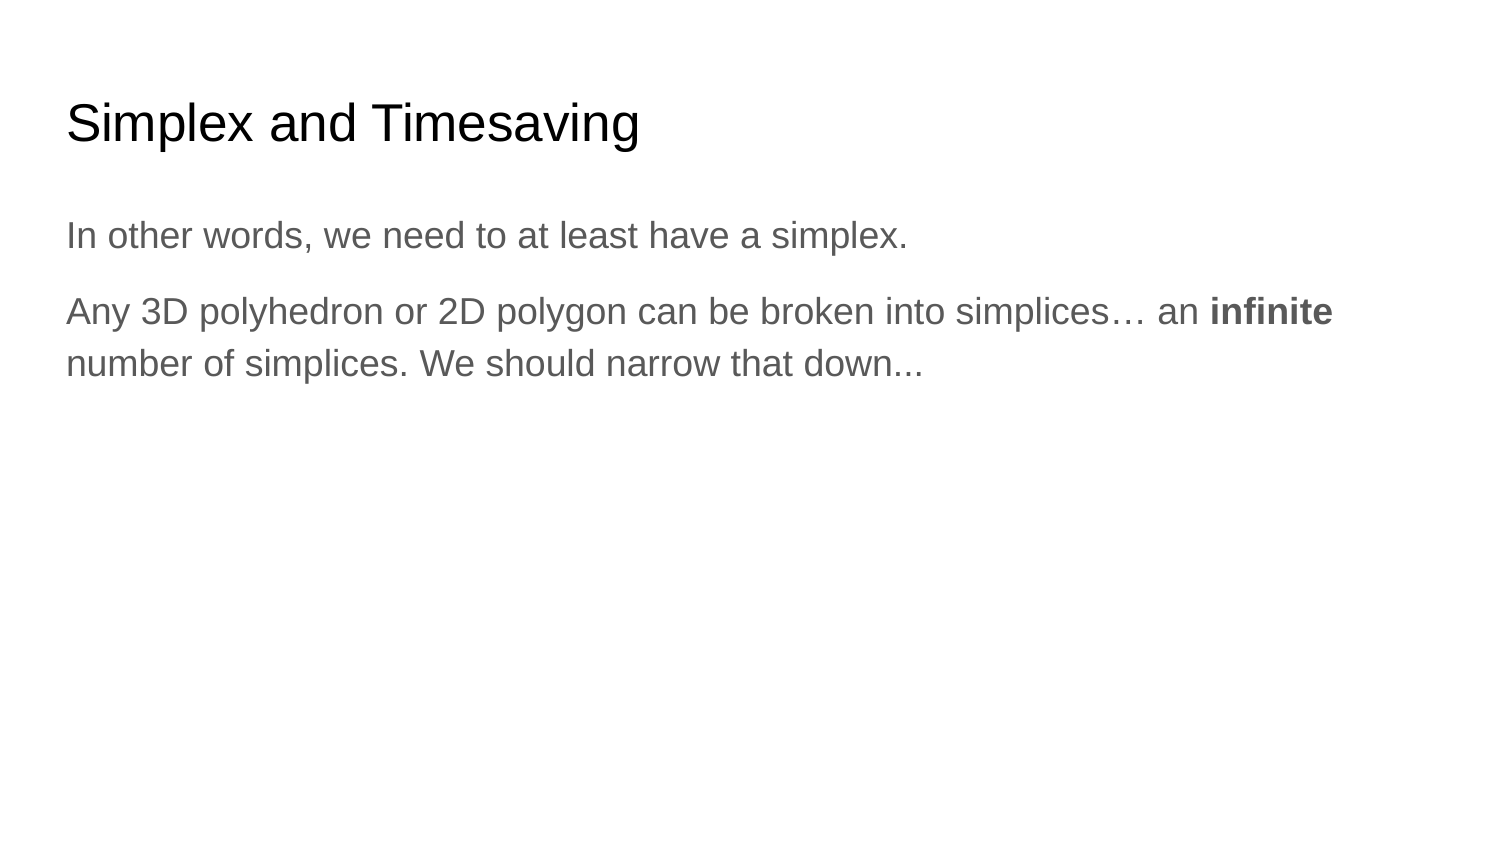

# Simplex and Timesaving
In other words, we need to at least have a simplex.
Any 3D polyhedron or 2D polygon can be broken into simplices… an infinite number of simplices. We should narrow that down...